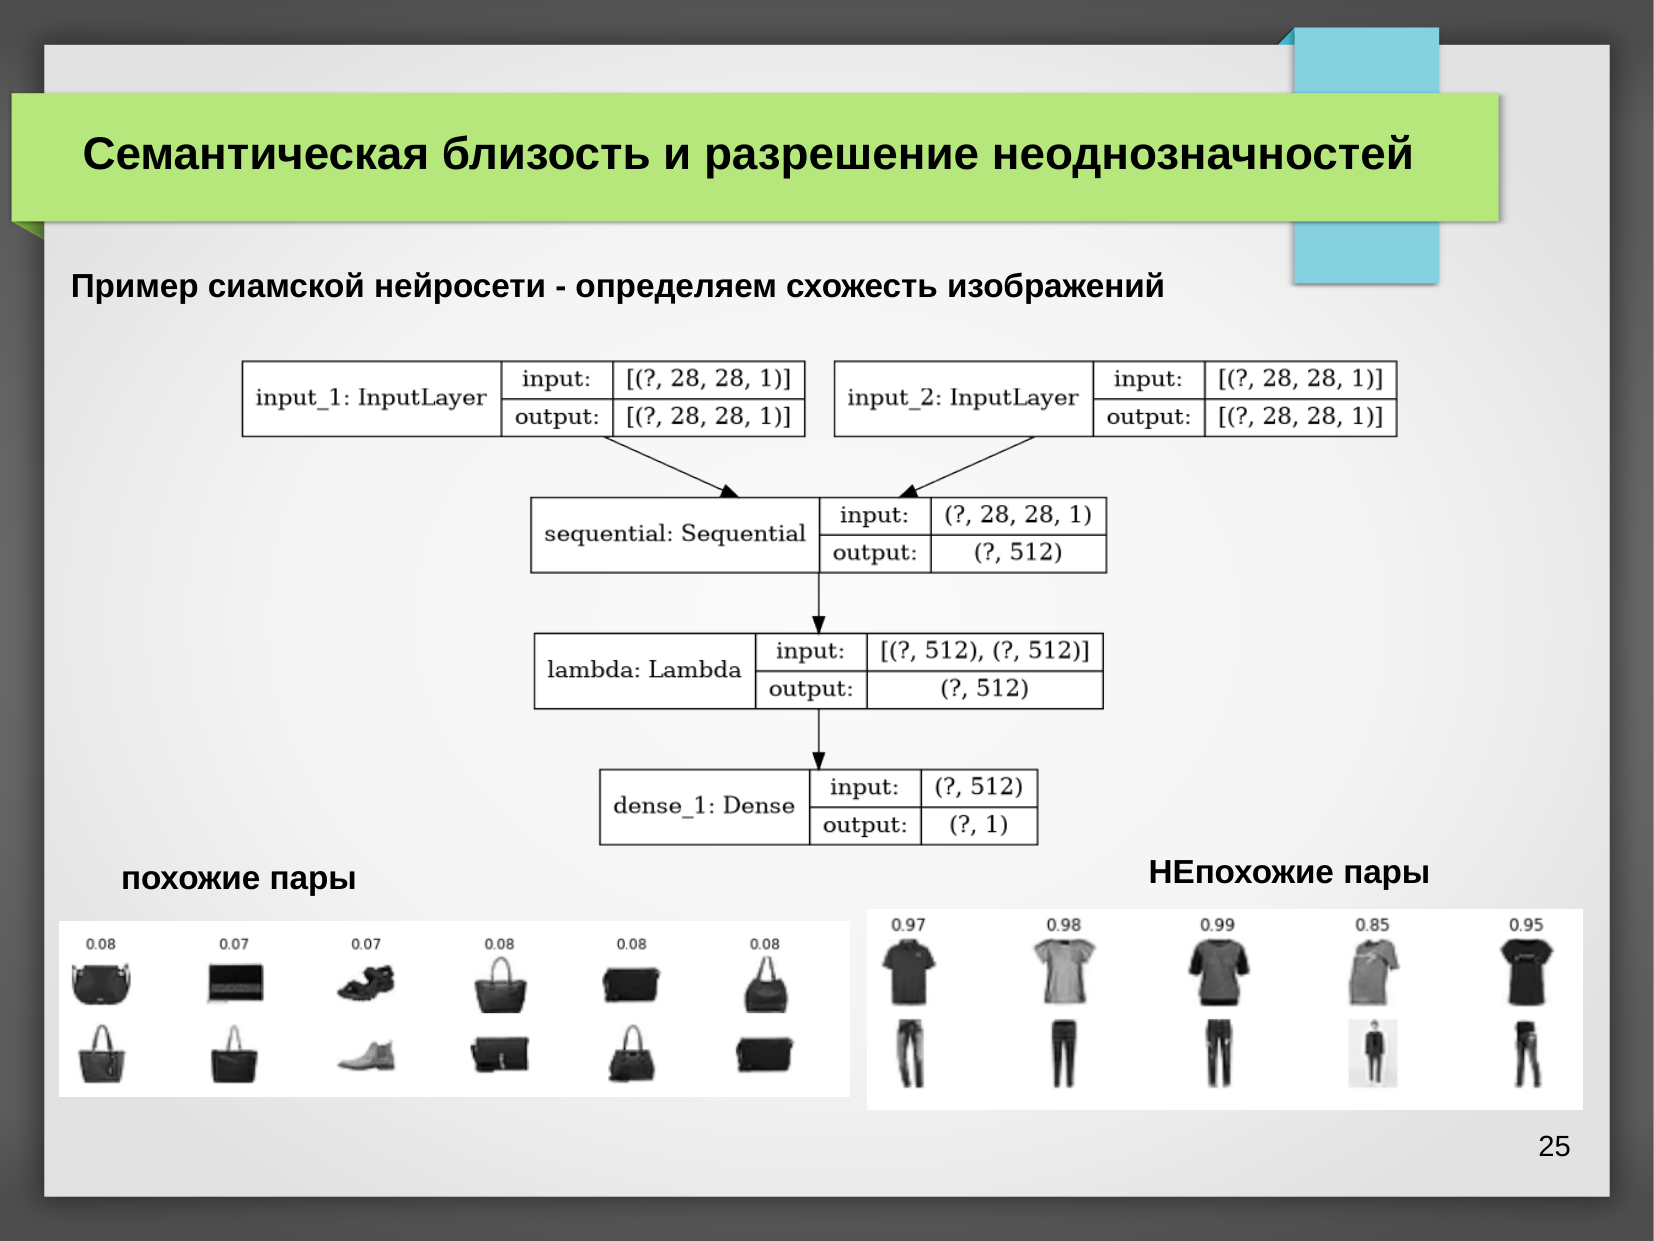

Семантическая близость и разрешение неоднозначностей
# Пример сиамской нейросети - определяем схожесть изображений
НЕпохожие пары
похожие пары
25